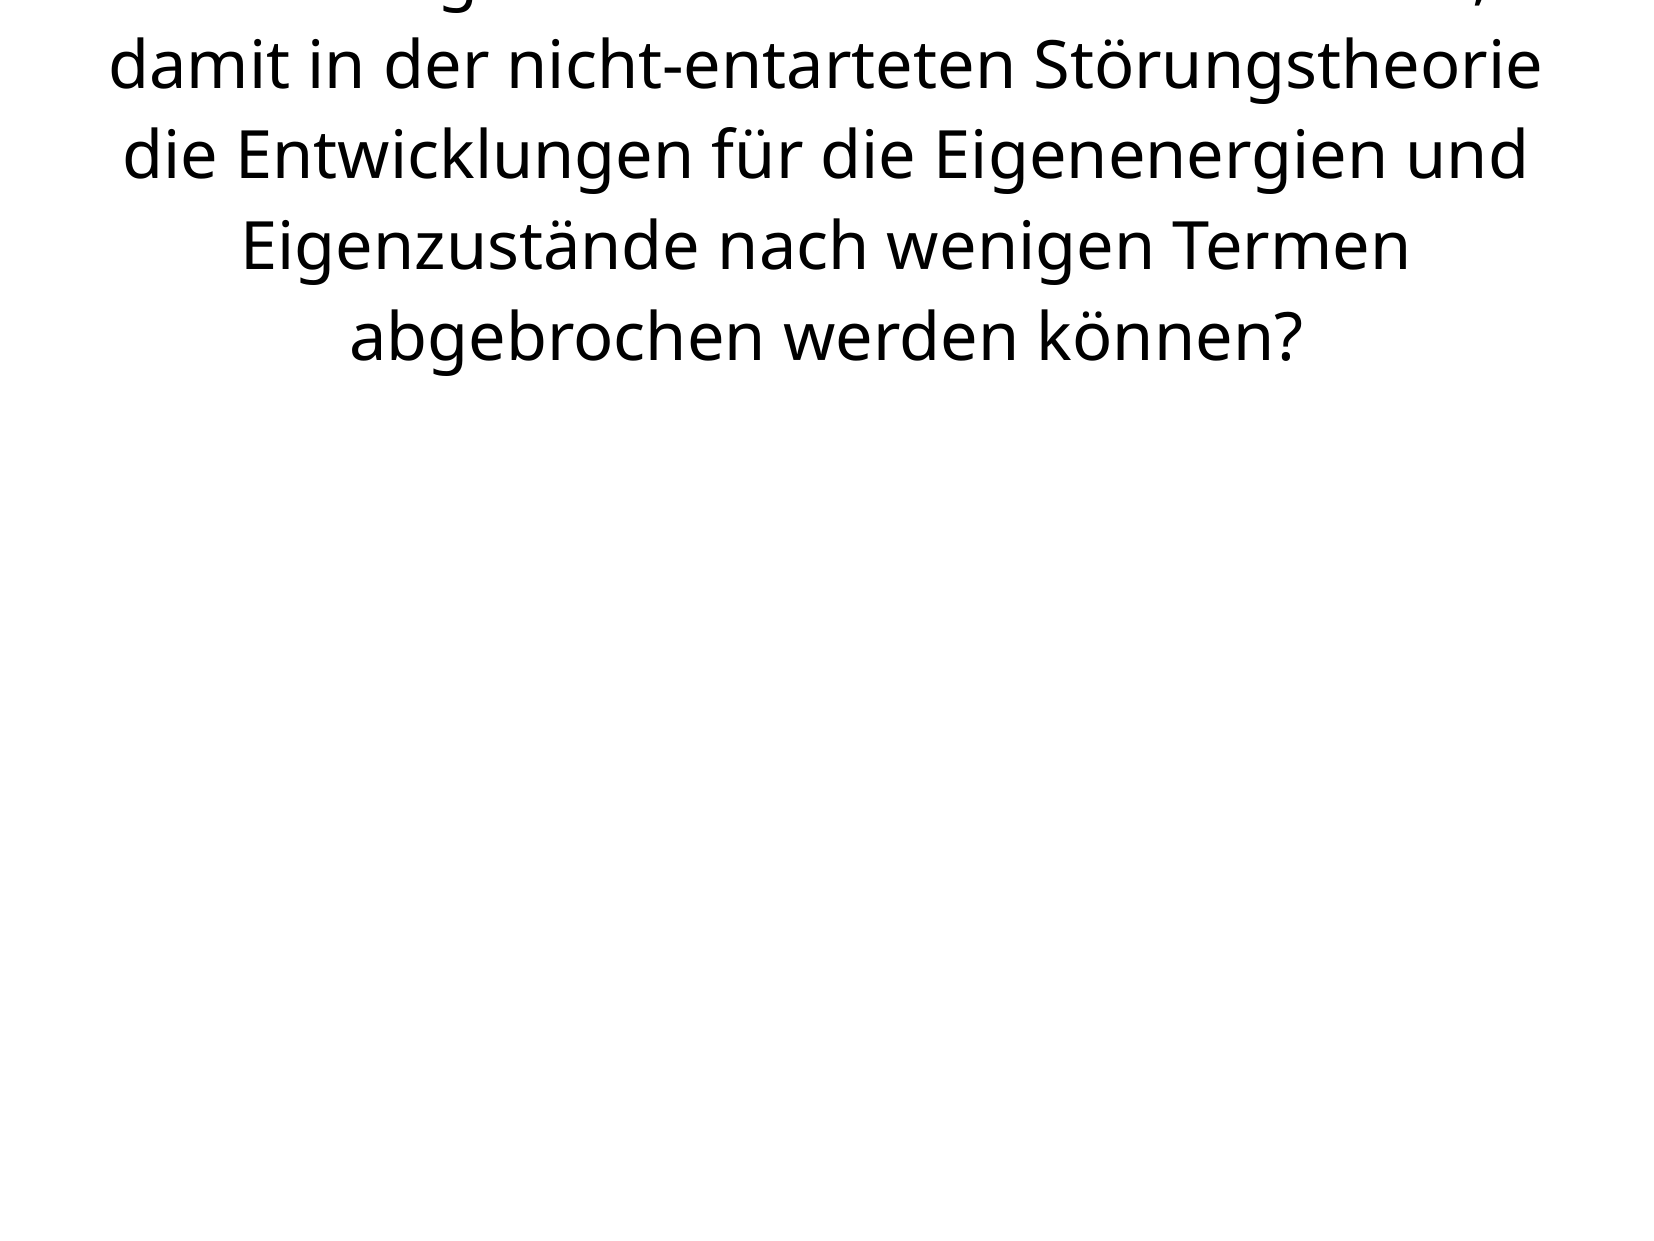

# Welches grobe Kriterium sollte erfüllt sein, damit in der nicht-entarteten Störungstheorie die Entwicklungen für die Eigenenergien und Eigenzustände nach wenigen Termen abgebrochen werden können?